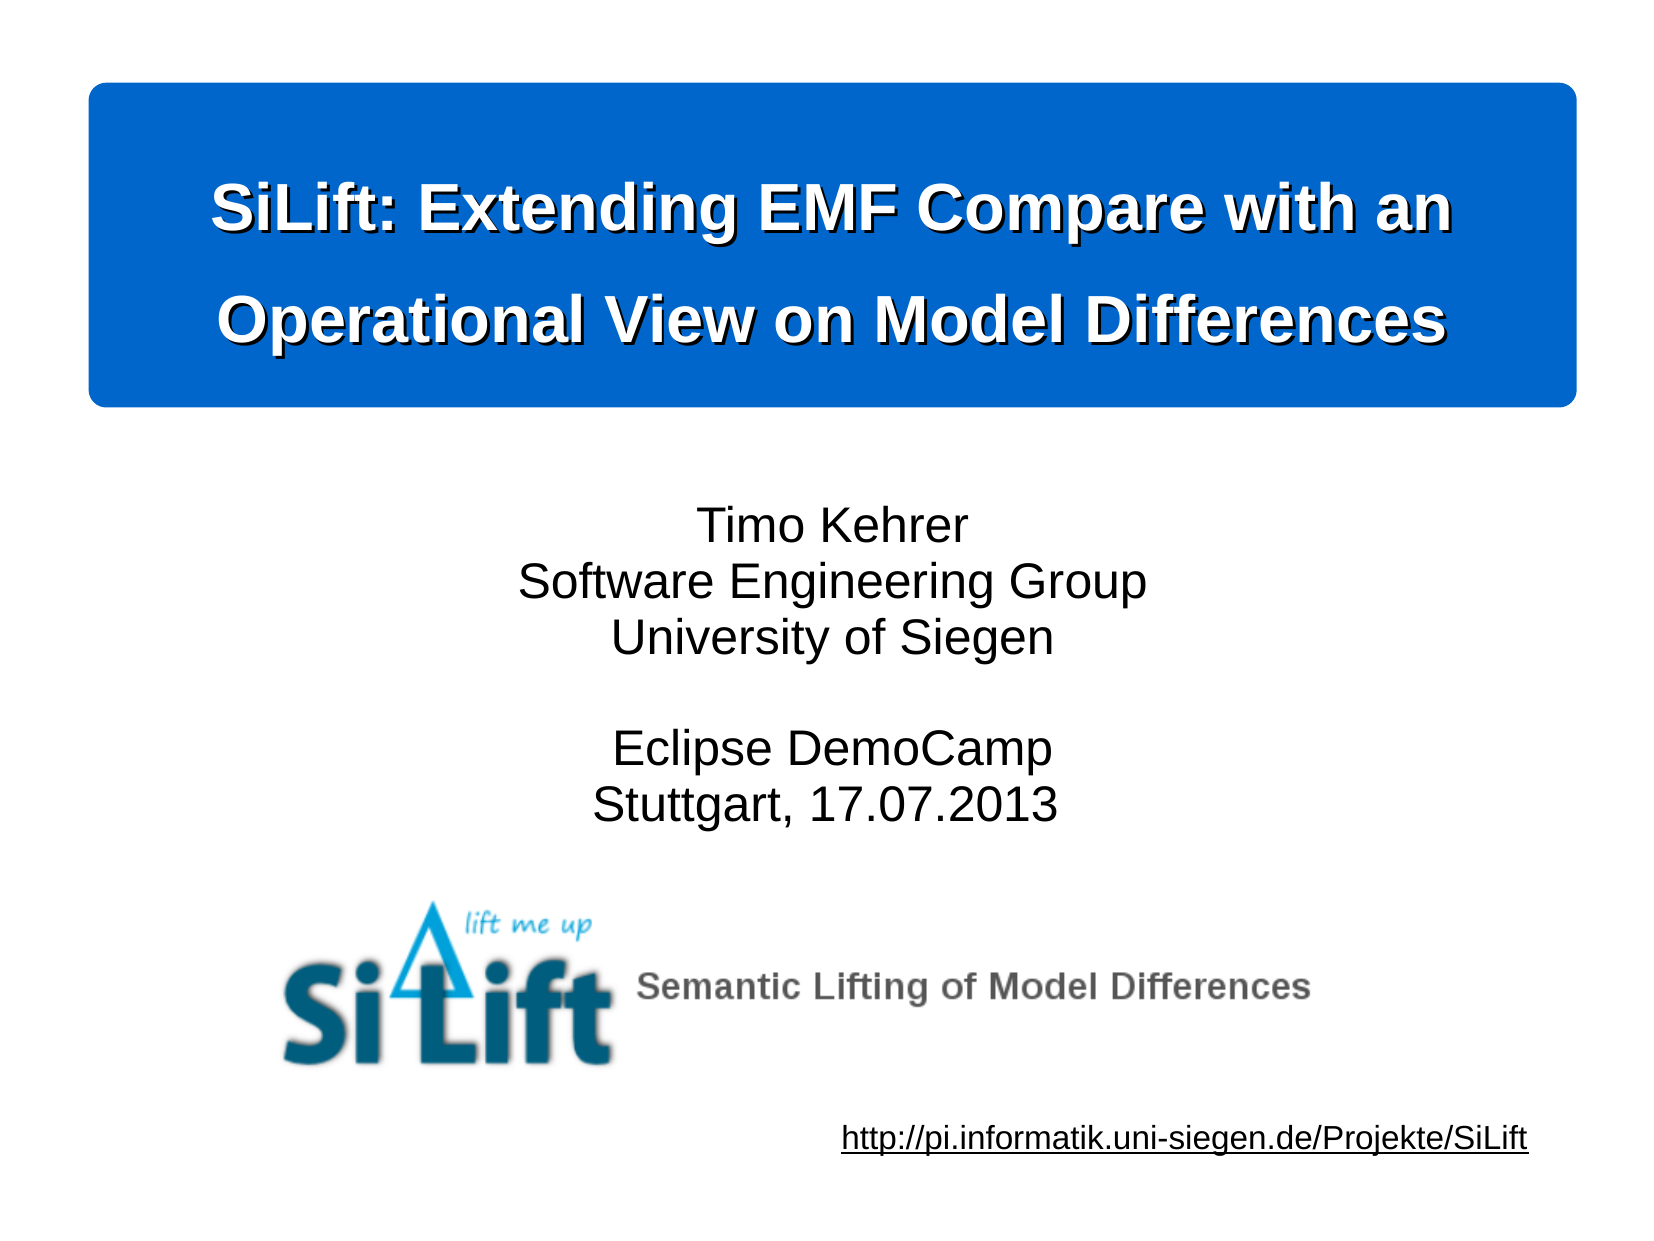

# SiLift: Extending EMF Compare with an Operational View on Model Differences
Timo Kehrer
Software Engineering Group
University of Siegen
Eclipse DemoCamp
Stuttgart, 17.07.2013
http://pi.informatik.uni-siegen.de/Projekte/SiLift